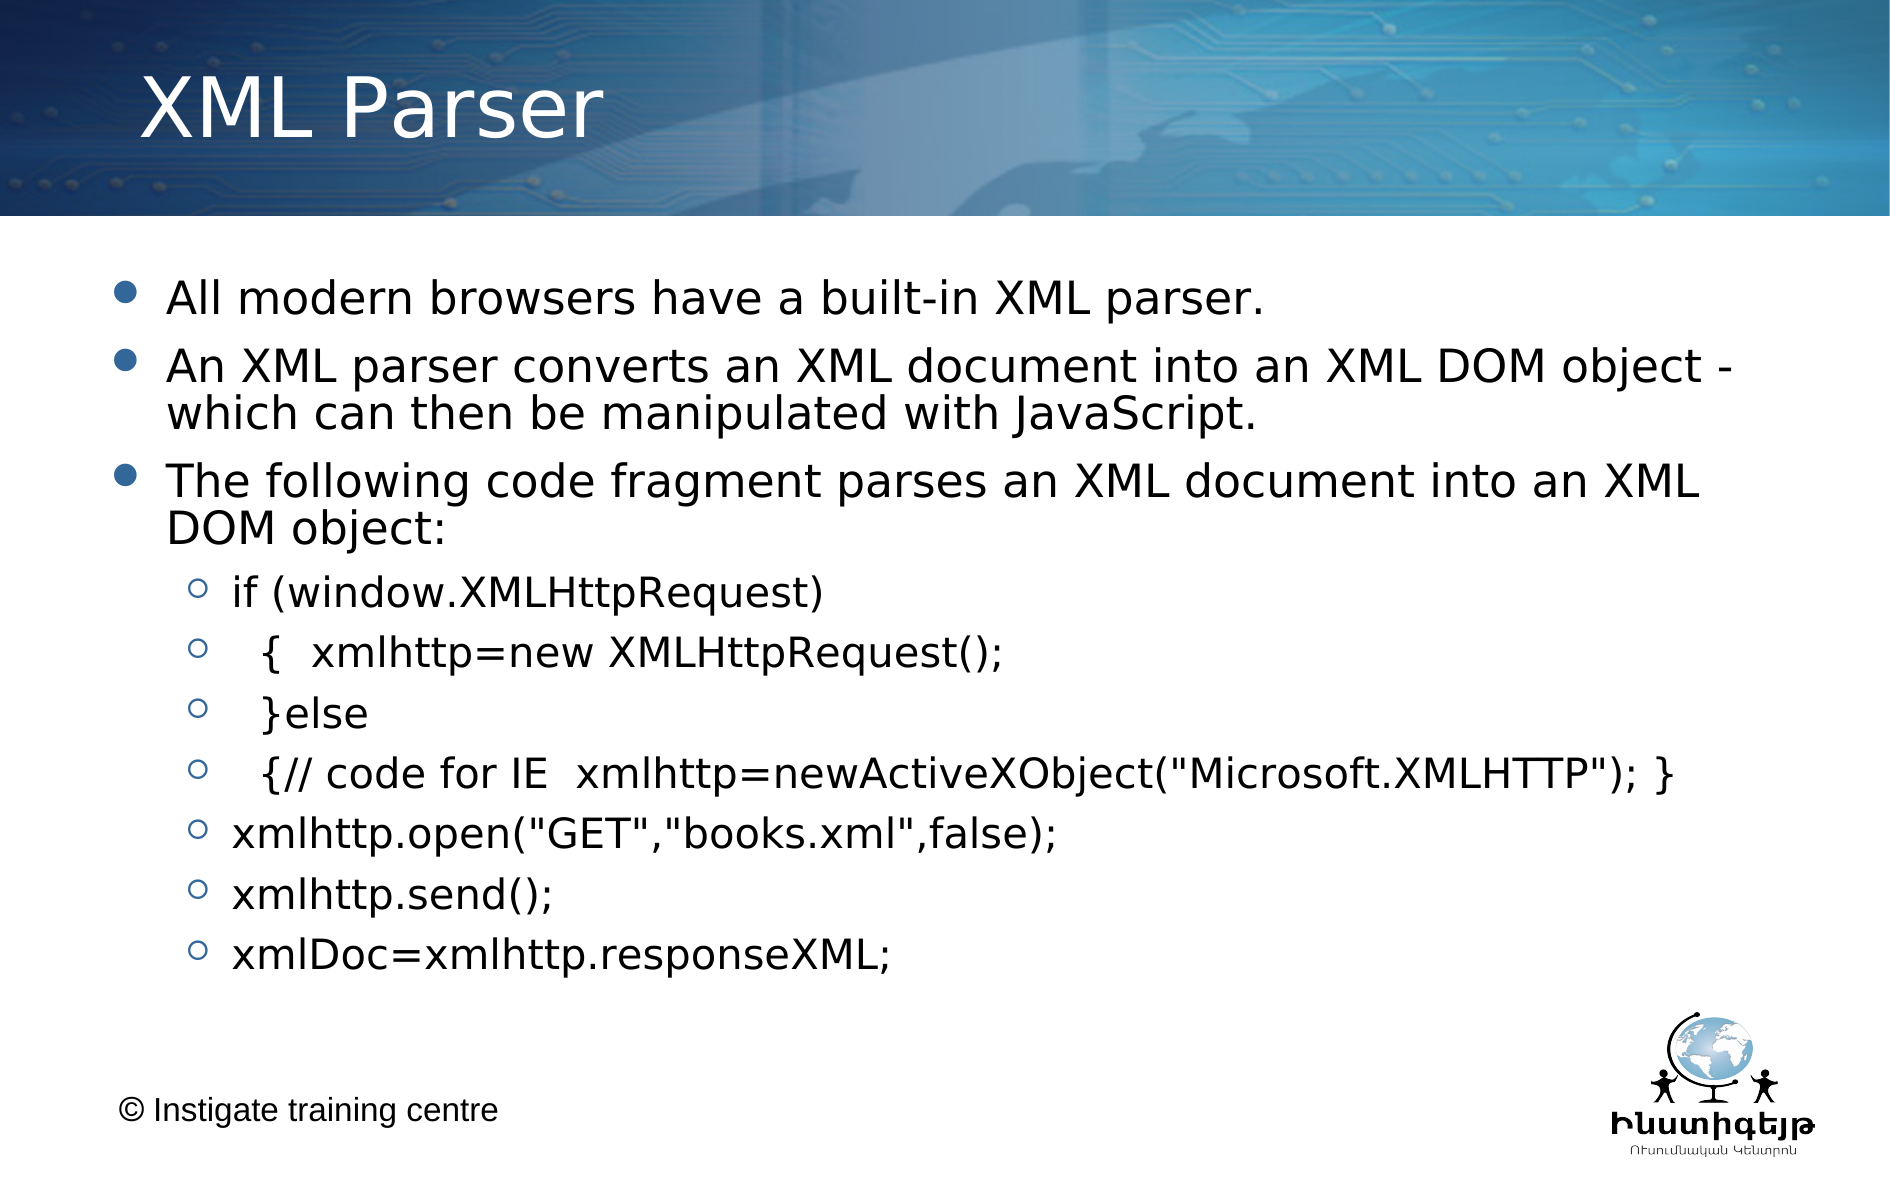

XML Parser
# All modern browsers have a built-in XML parser.
An XML parser converts an XML document into an XML DOM object - which can then be manipulated with JavaScript.
The following code fragment parses an XML document into an XML DOM object:
if (window.XMLHttpRequest)
 { xmlhttp=new XMLHttpRequest();
 }else
 {// code for IE xmlhttp=newActiveXObject("Microsoft.XMLHTTP"); }
xmlhttp.open("GET","books.xml",false);
xmlhttp.send();
xmlDoc=xmlhttp.responseXML;